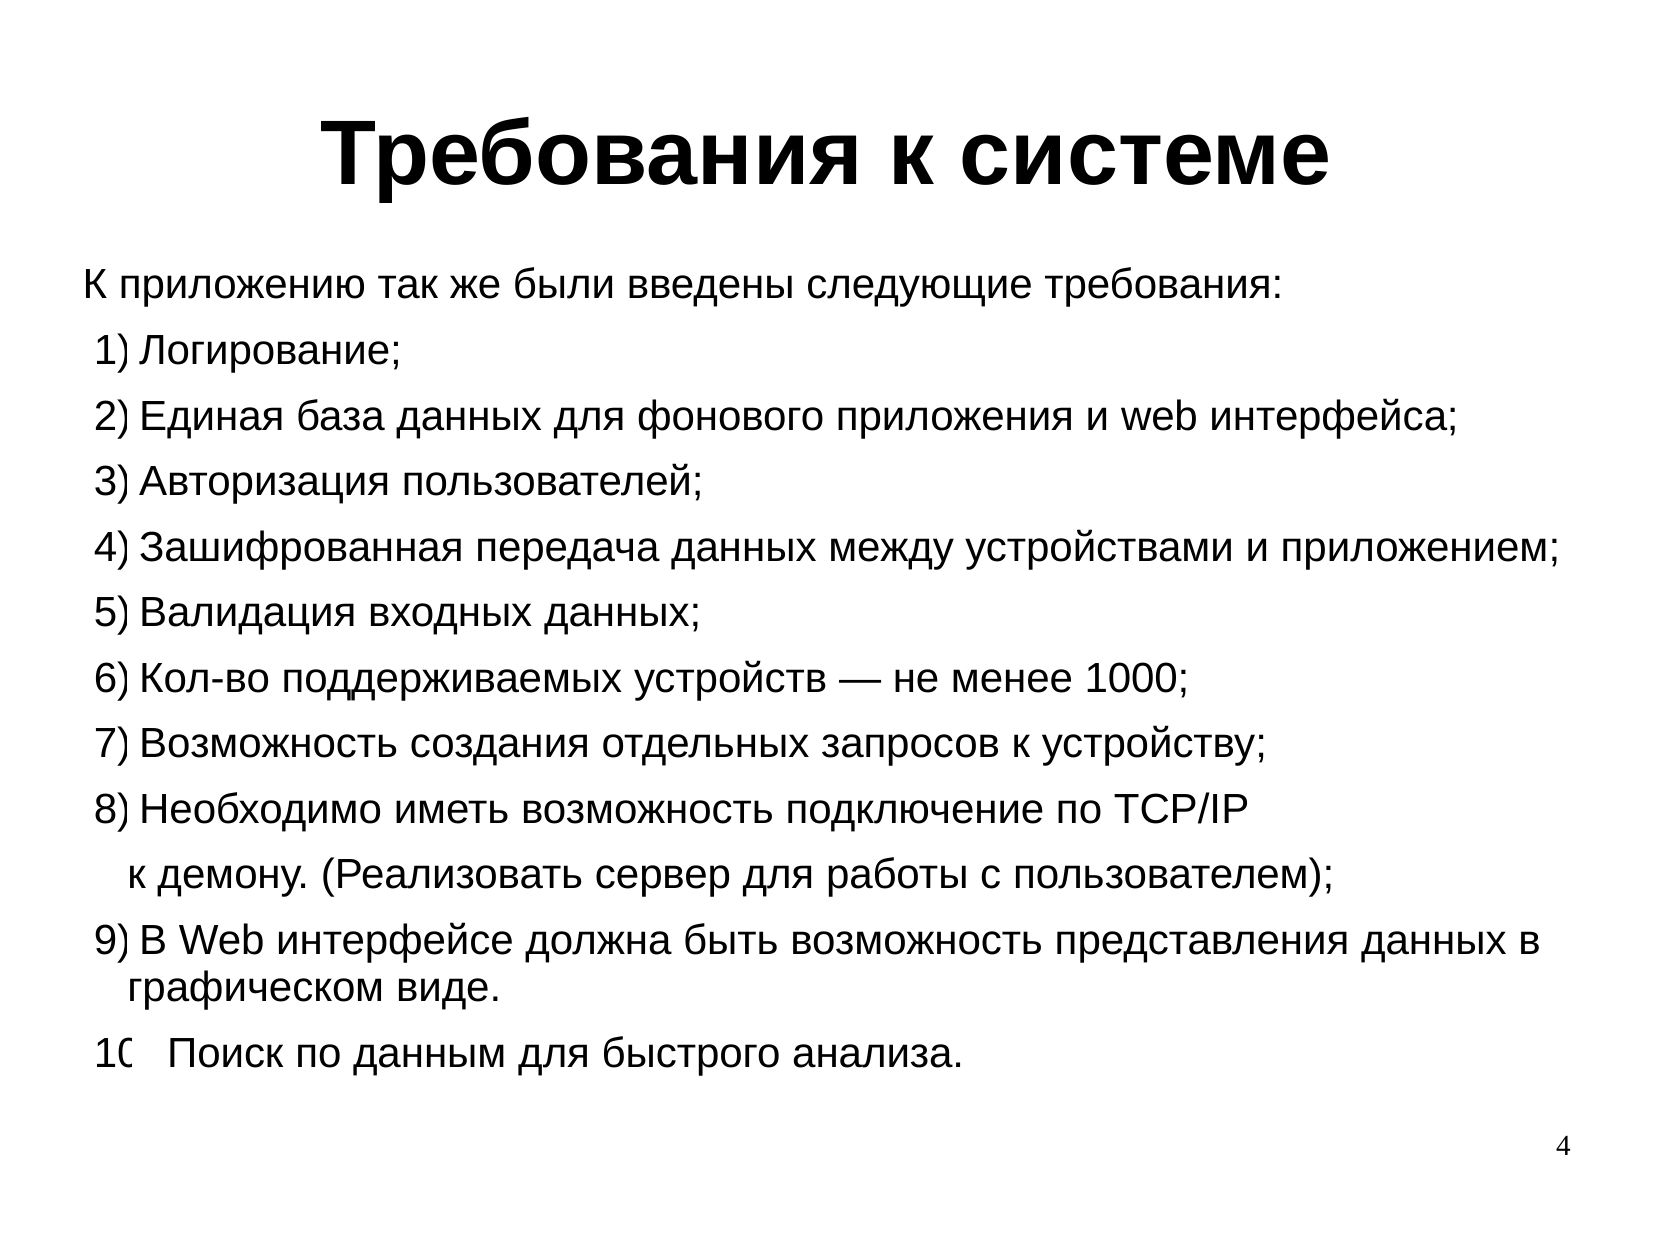

# Требования к системе
К приложению так же были введены следующие требования:
 Логирование;
 Единая база данных для фонового приложения и web интерфейса;
 Авторизация пользователей;
 Зашифрованная передача данных между устройствами и приложением;
 Валидация входных данных;
 Кол-во поддерживаемых устройств — не менее 1000;
 Возможность создания отдельных запросов к устройству;
 Необходимо иметь возможность подключение по TCP/IP
к демону. (Реализовать сервер для работы с пользователем);
 В Web интерфейсе должна быть возможность представления данных в графическом виде.
 Поиск по данным для быстрого анализа.
4